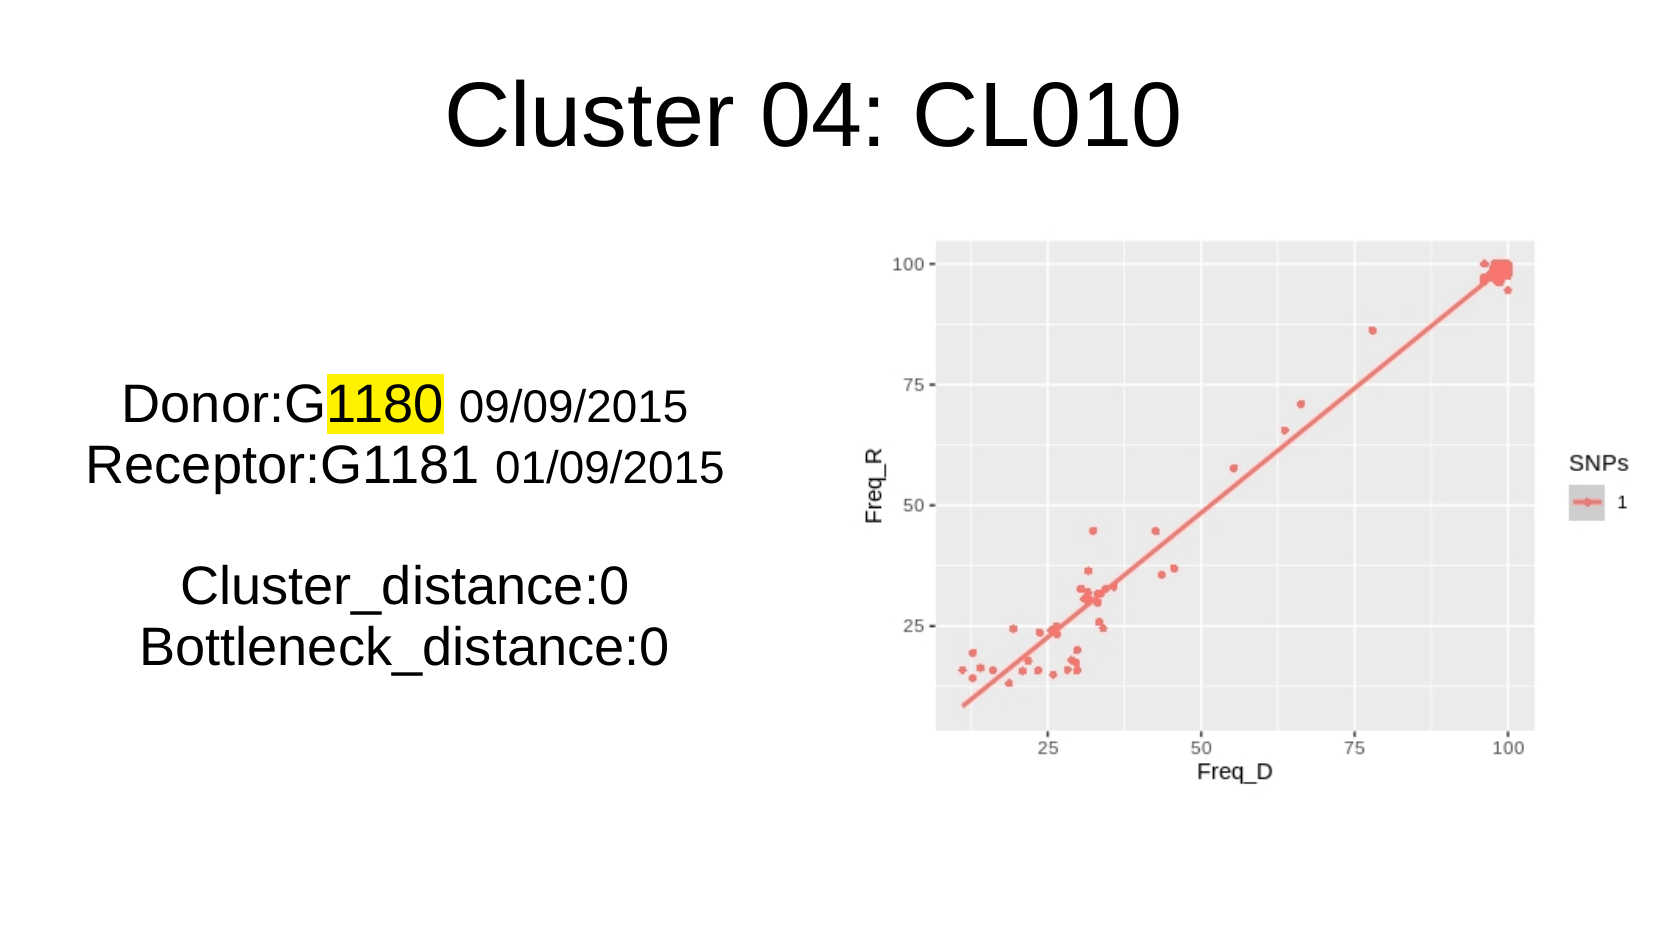

# Cluster 04: CL010
Donor:G1180 09/09/2015
Receptor:G1181 01/09/2015
Cluster_distance:0
Bottleneck_distance:0